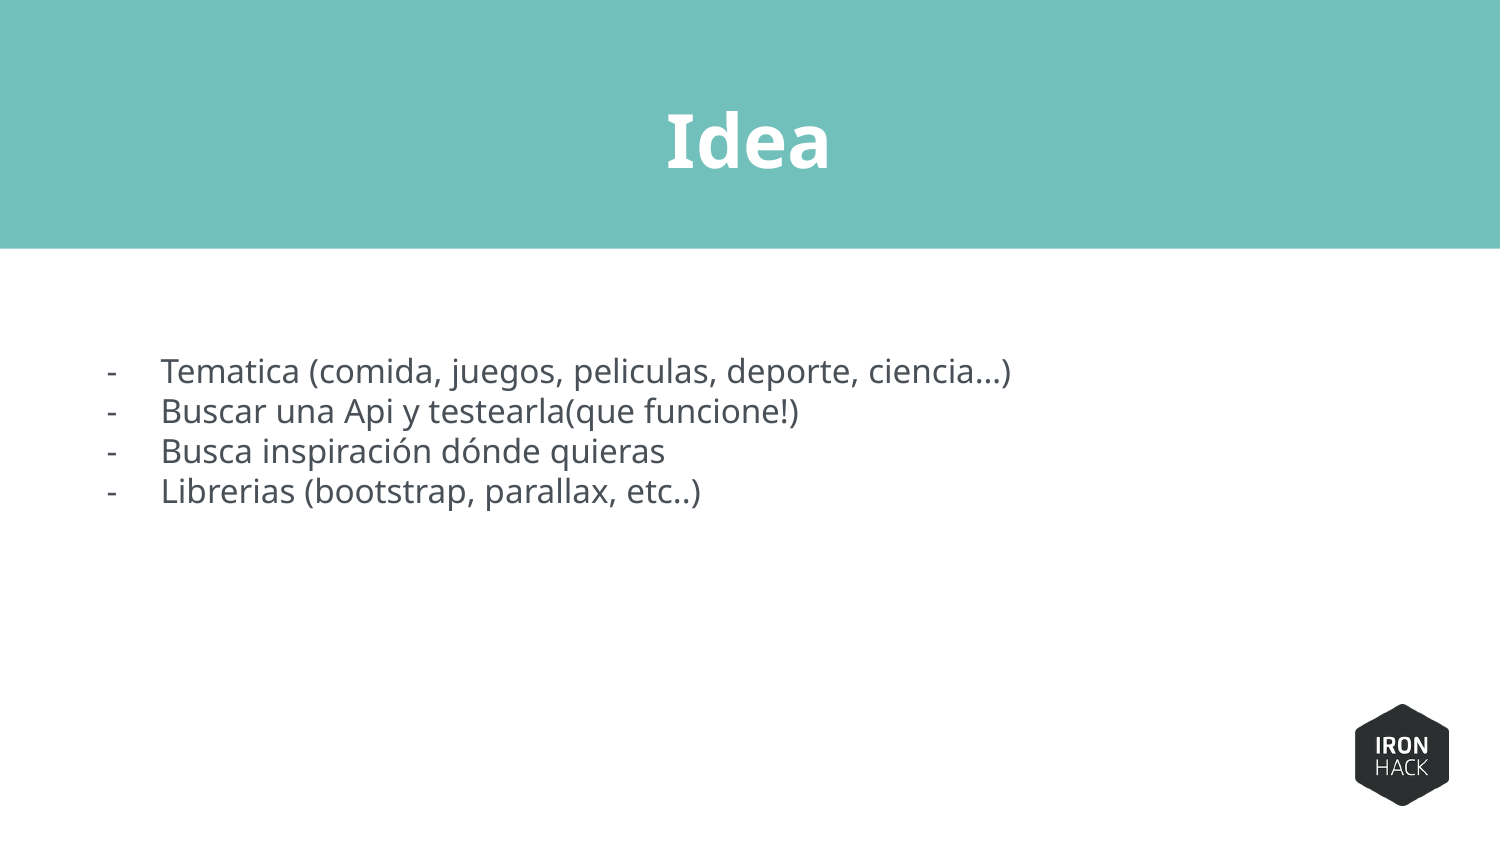

# Idea
Tematica (comida, juegos, peliculas, deporte, ciencia…)
Buscar una Api y testearla(que funcione!)
Busca inspiración dónde quieras
Librerias (bootstrap, parallax, etc..)